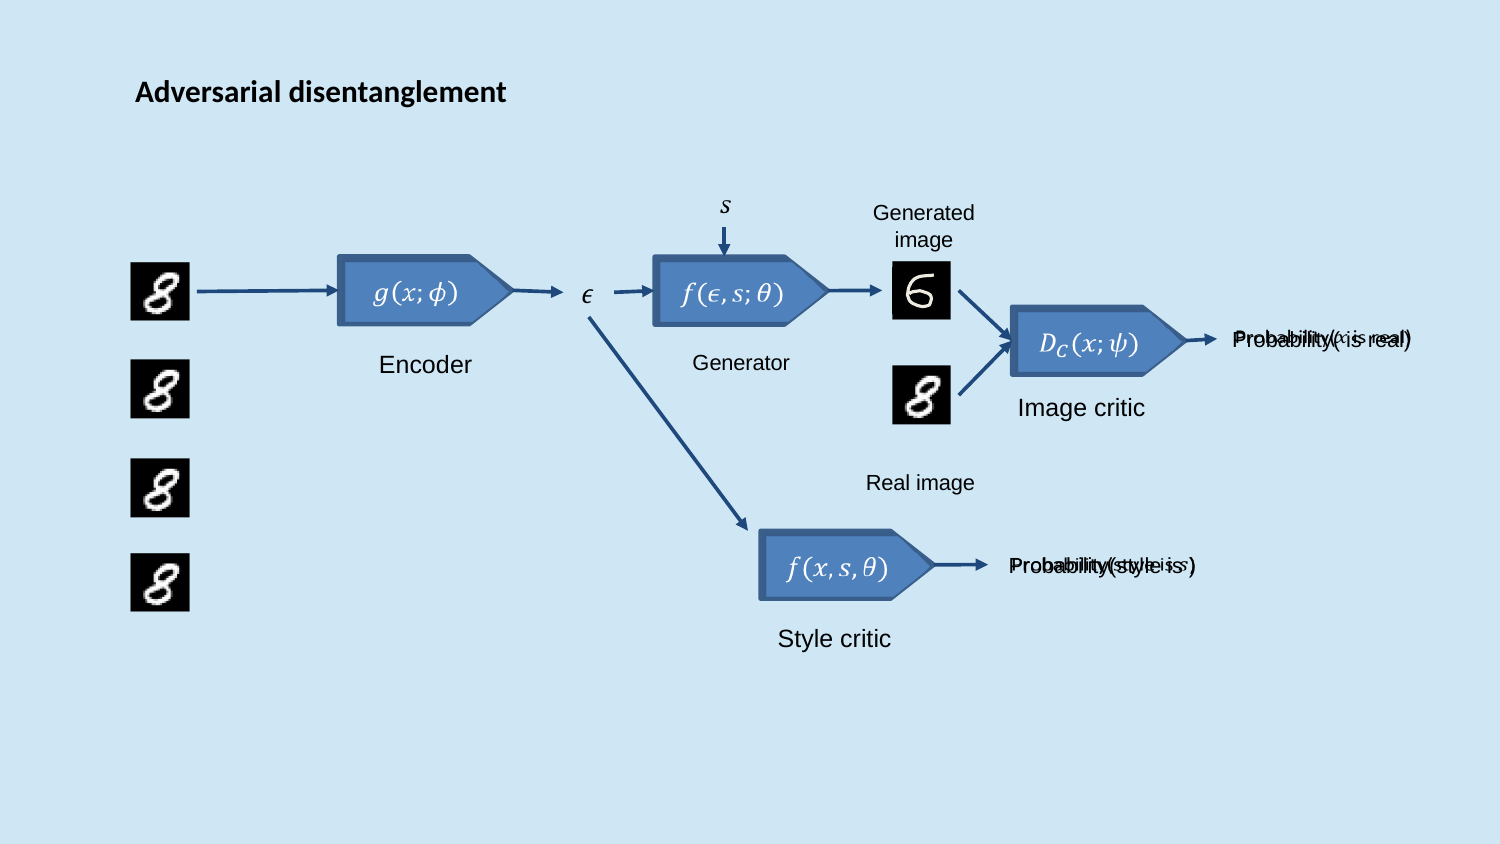

Adversarial disentanglement
Generated image
Probability( is real)
Encoder
Generator
Image critic
Real image
Probability(style is )
Style critic